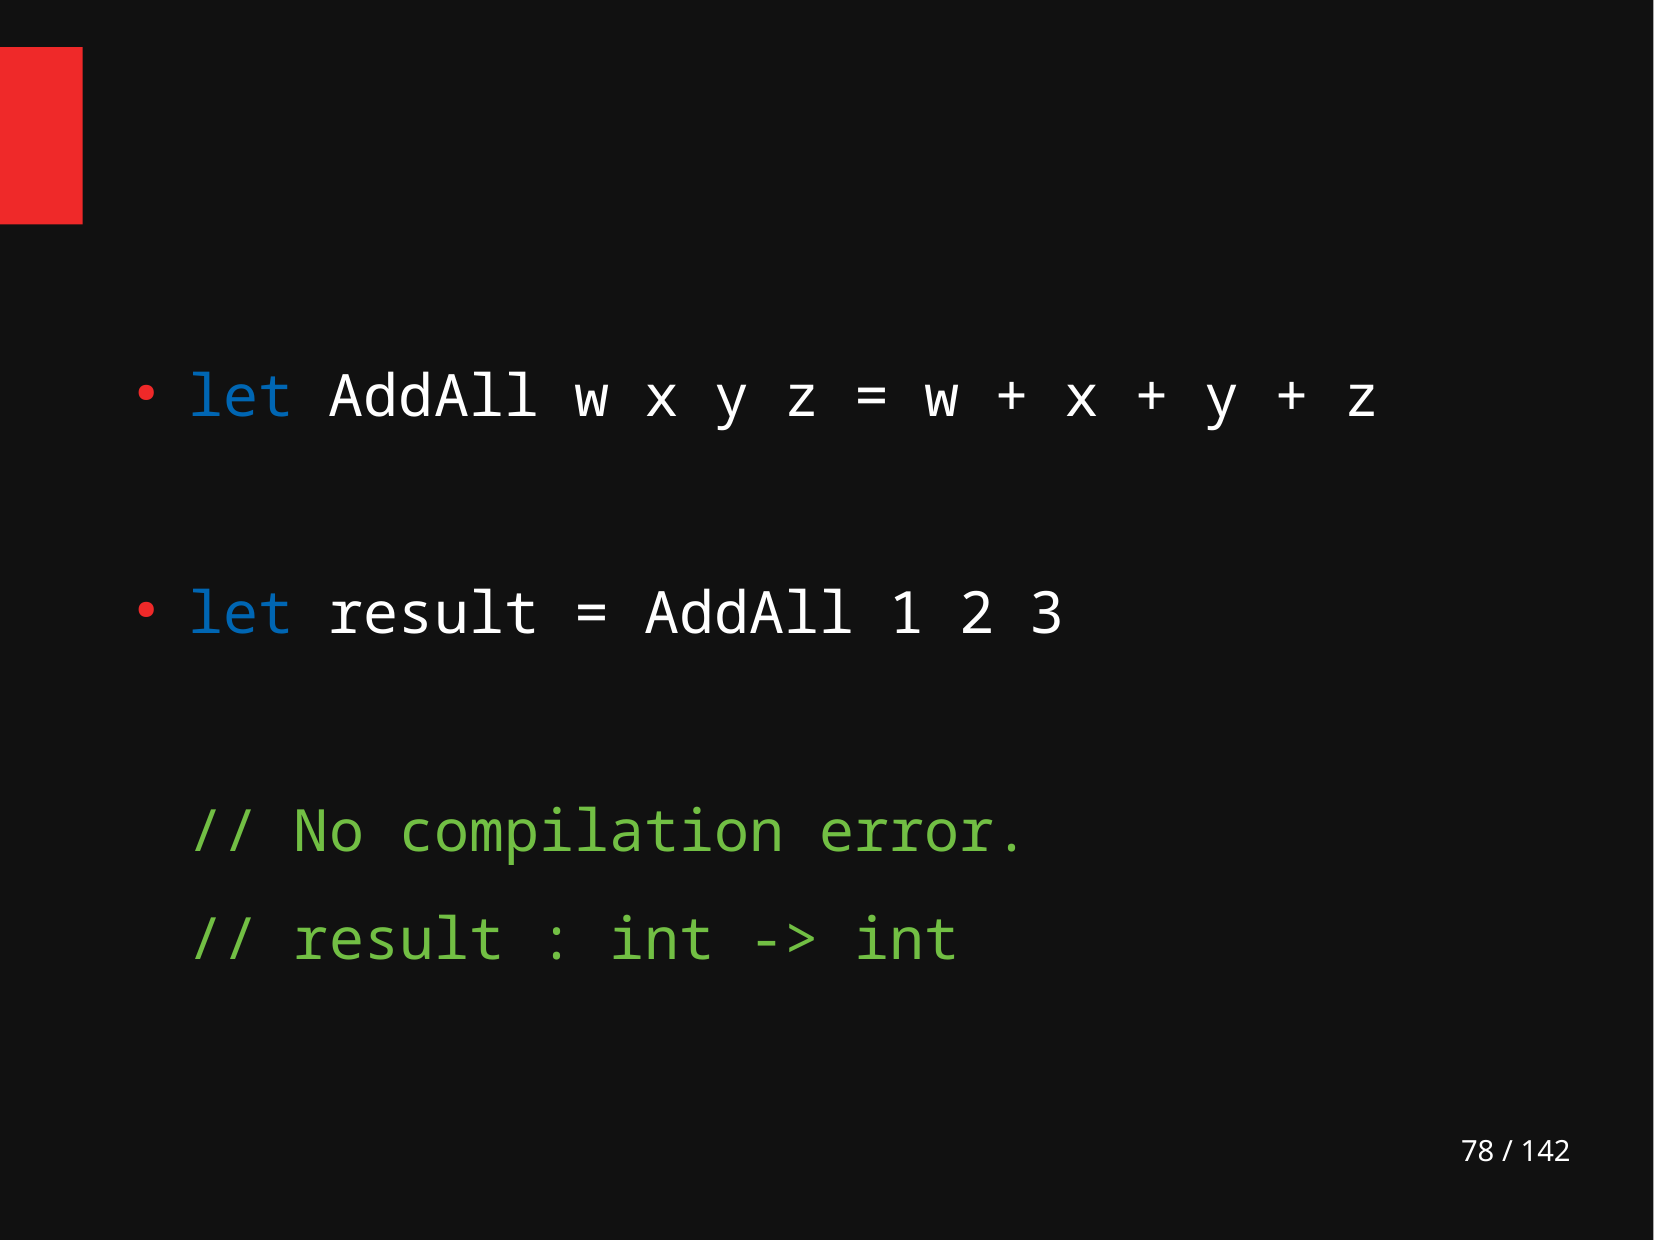

# let AddAll w x y z = w + x + y + z
let result = AddAll 1 2 3
// No compilation error.
// result : int -> int
78